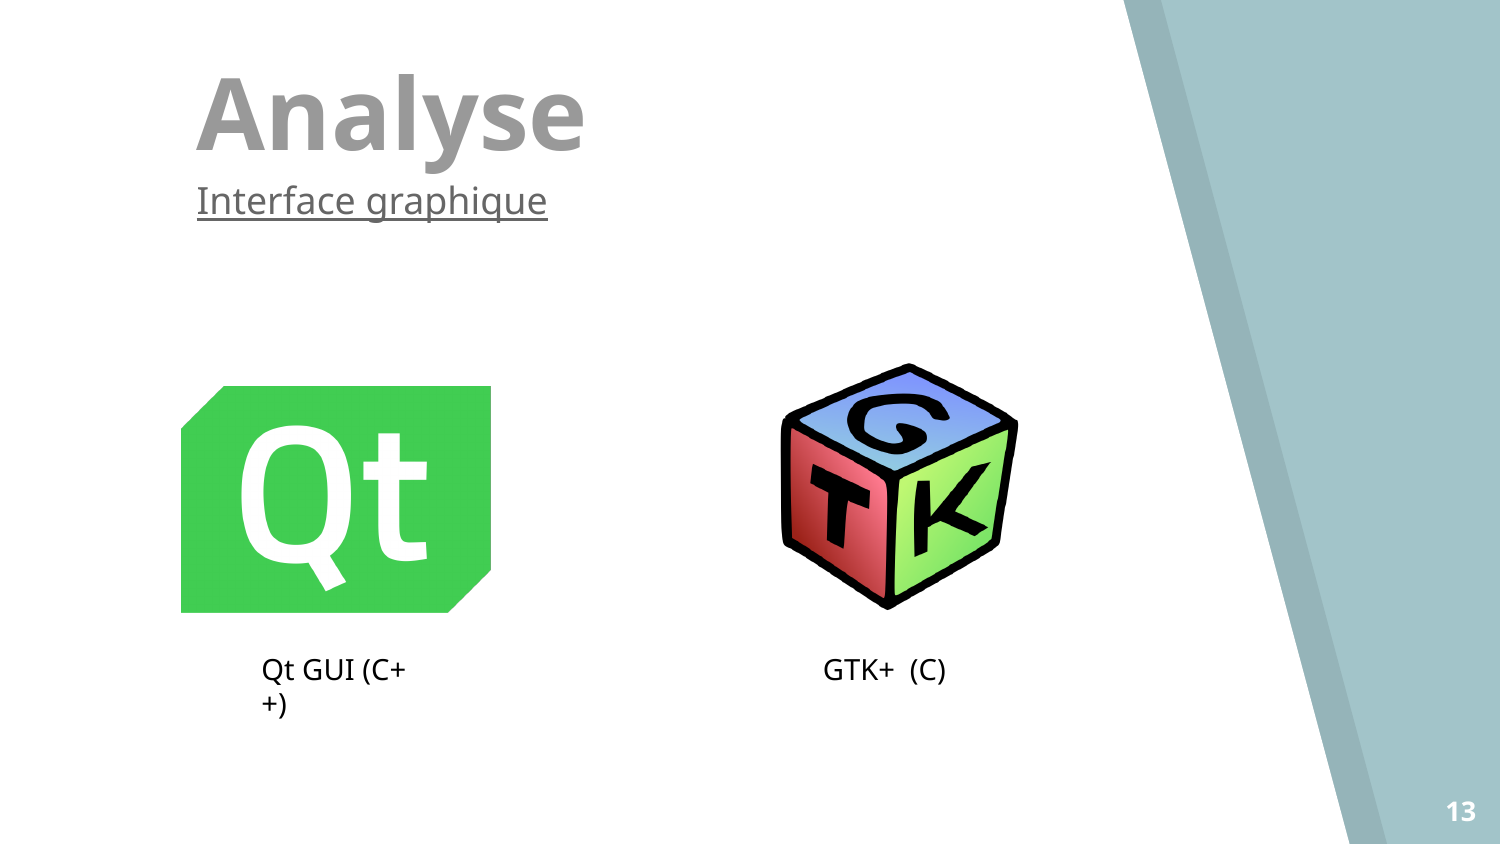

# Analyse
Interface graphique
Qt GUI (C++)
GTK+ (C)
13